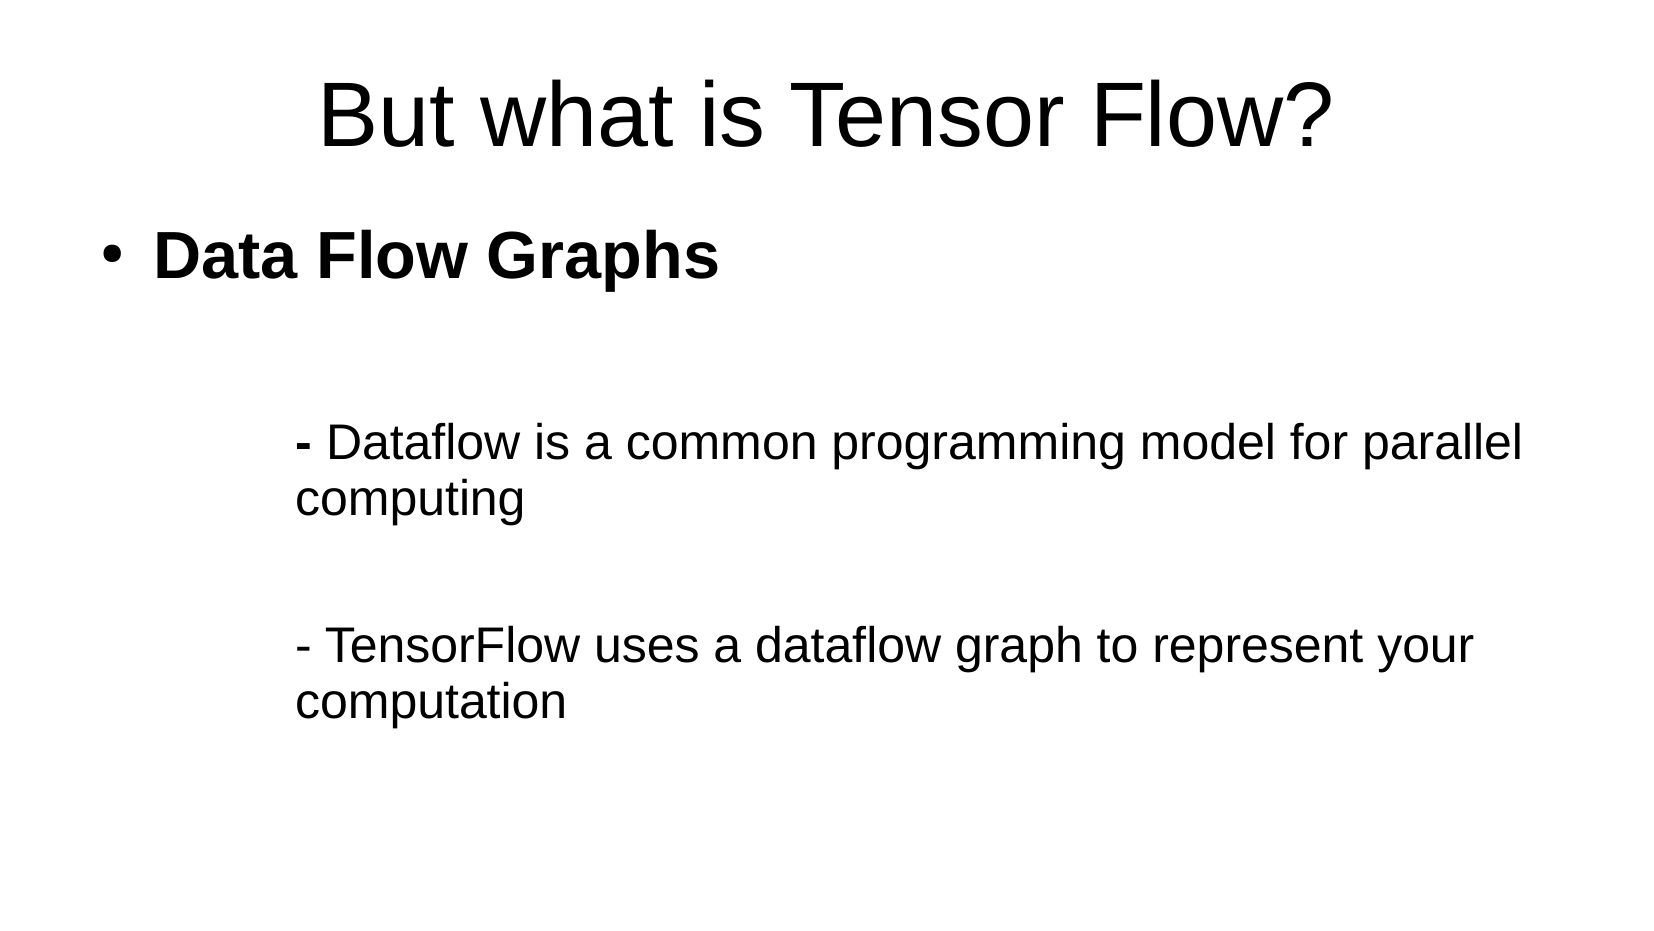

# But what is Tensor Flow?
Data Flow Graphs
- Dataflow is a common programming model for parallel computing
- TensorFlow uses a dataflow graph to represent your computation